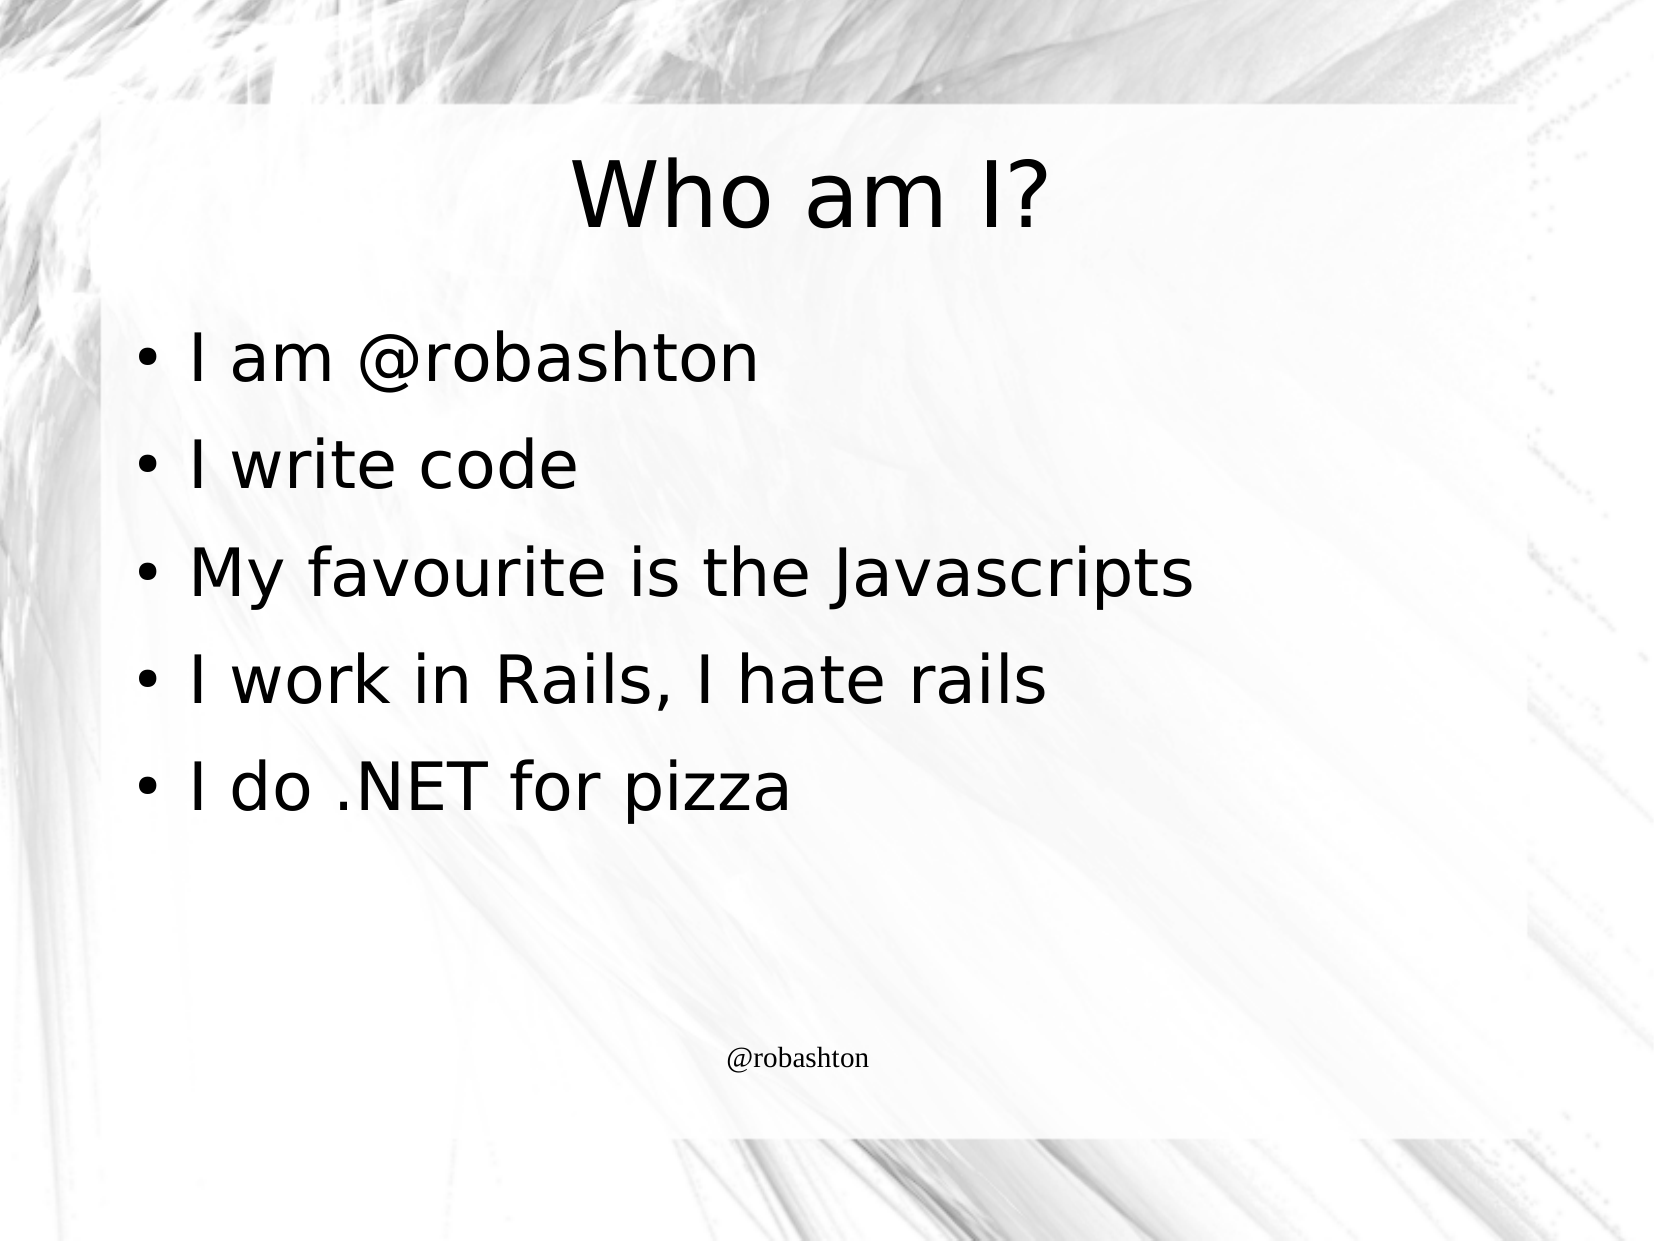

# Who am I?
I am @robashton
I write code
My favourite is the Javascripts
I work in Rails, I hate rails
I do .NET for pizza
@robashton